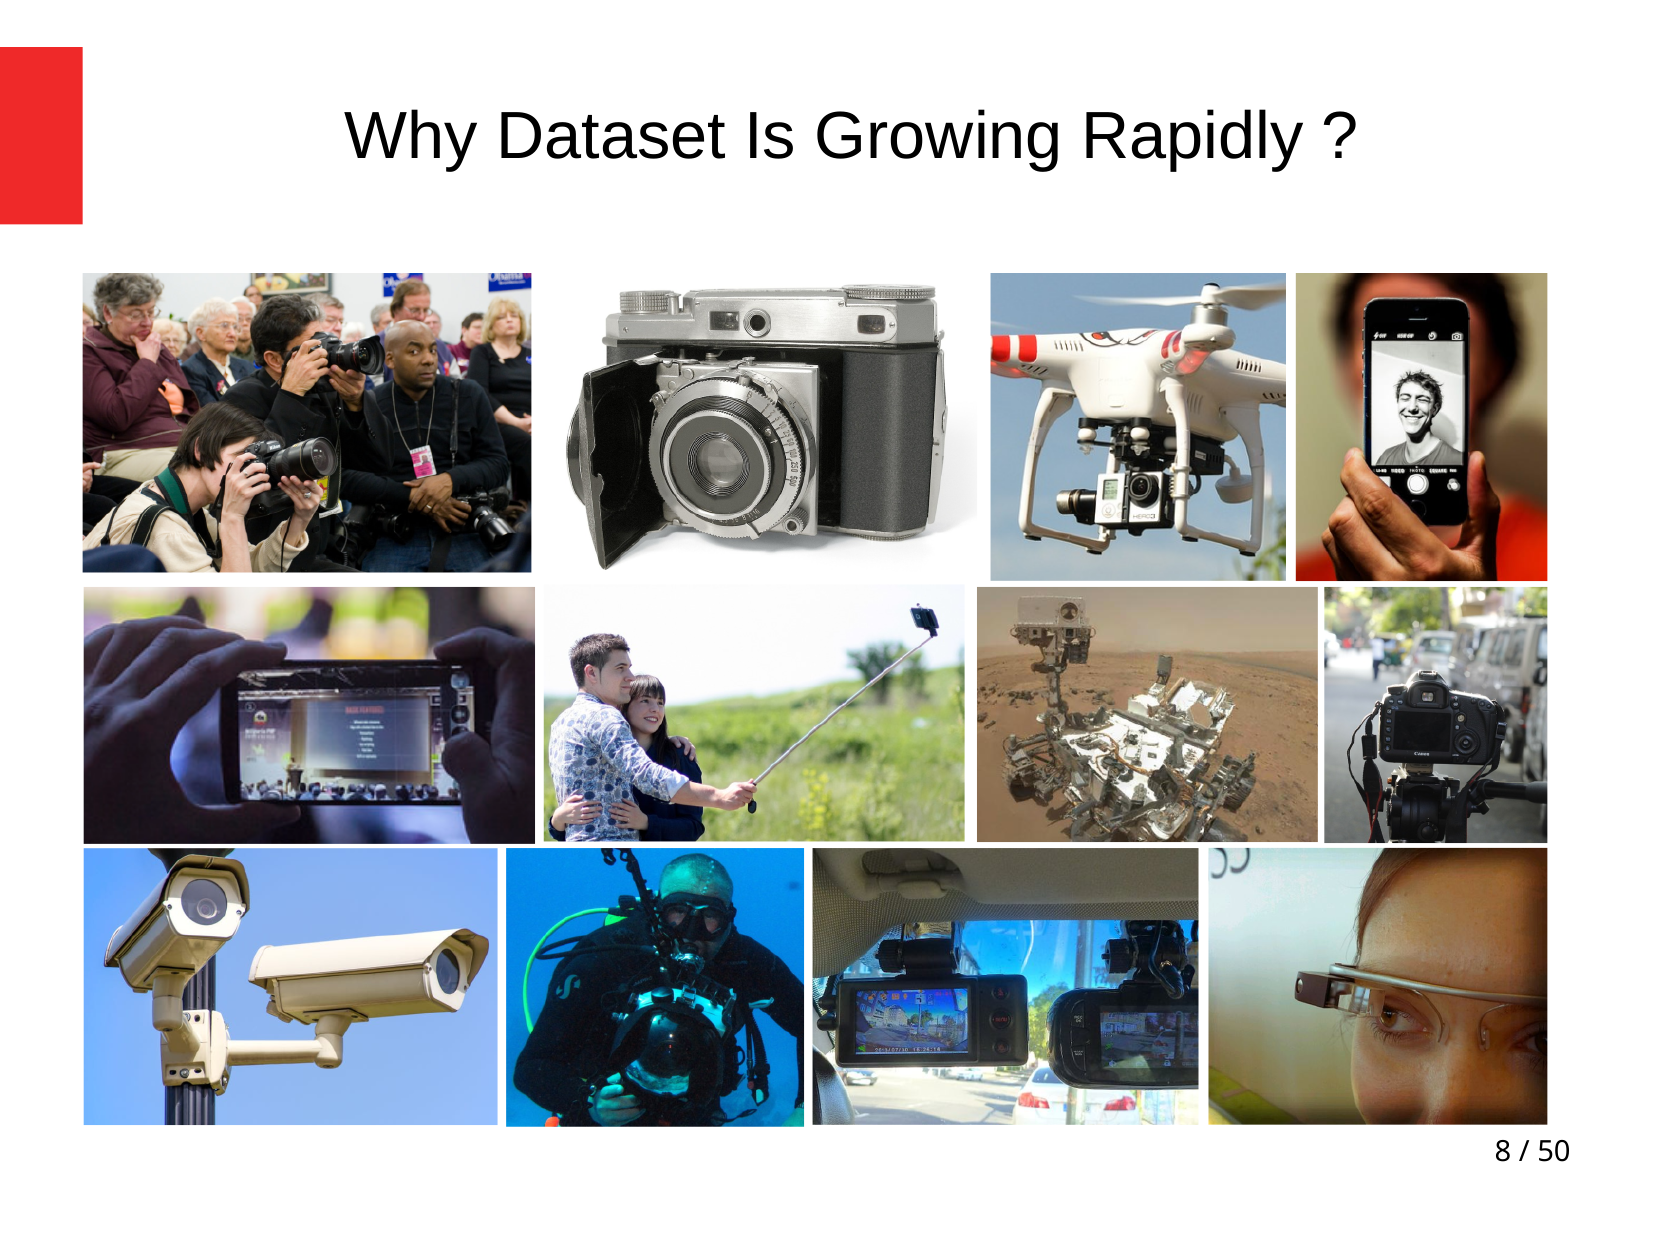

Why Dataset Is Growing Rapidly ?
8